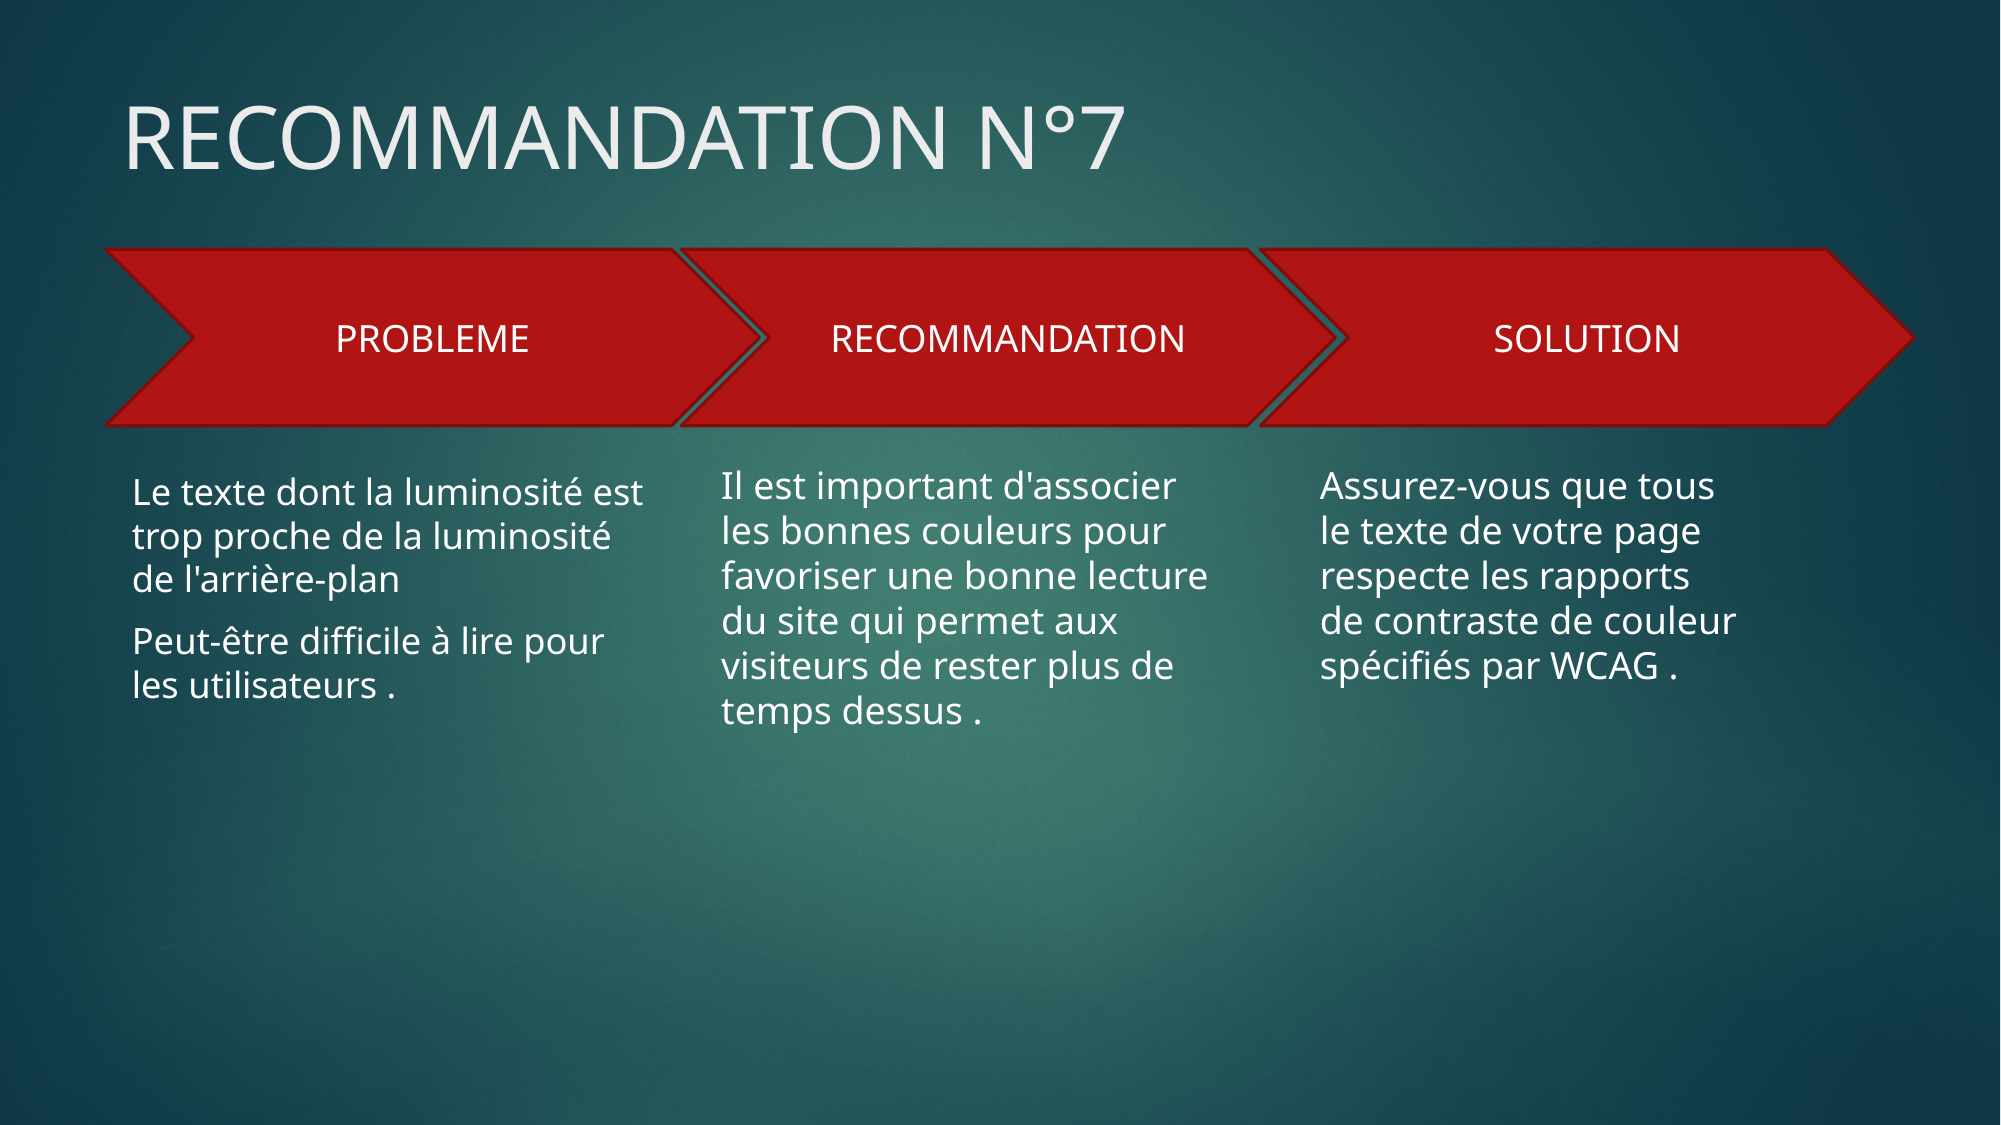

# RECOMMANDATION N°7
PROBLEME
RECOMMANDATION
SOLUTION
Il est important d'associer les bonnes couleurs pour favoriser une bonne lecture du site qui permet aux visiteurs de rester plus de temps dessus .
Assurez-vous que tous le texte de votre page respecte les rapports de contraste de couleur spécifiés par WCAG .
Le texte dont la luminosité est trop proche de la luminosité de l'arrière-plan
Peut-être difficile à lire pour les utilisateurs .